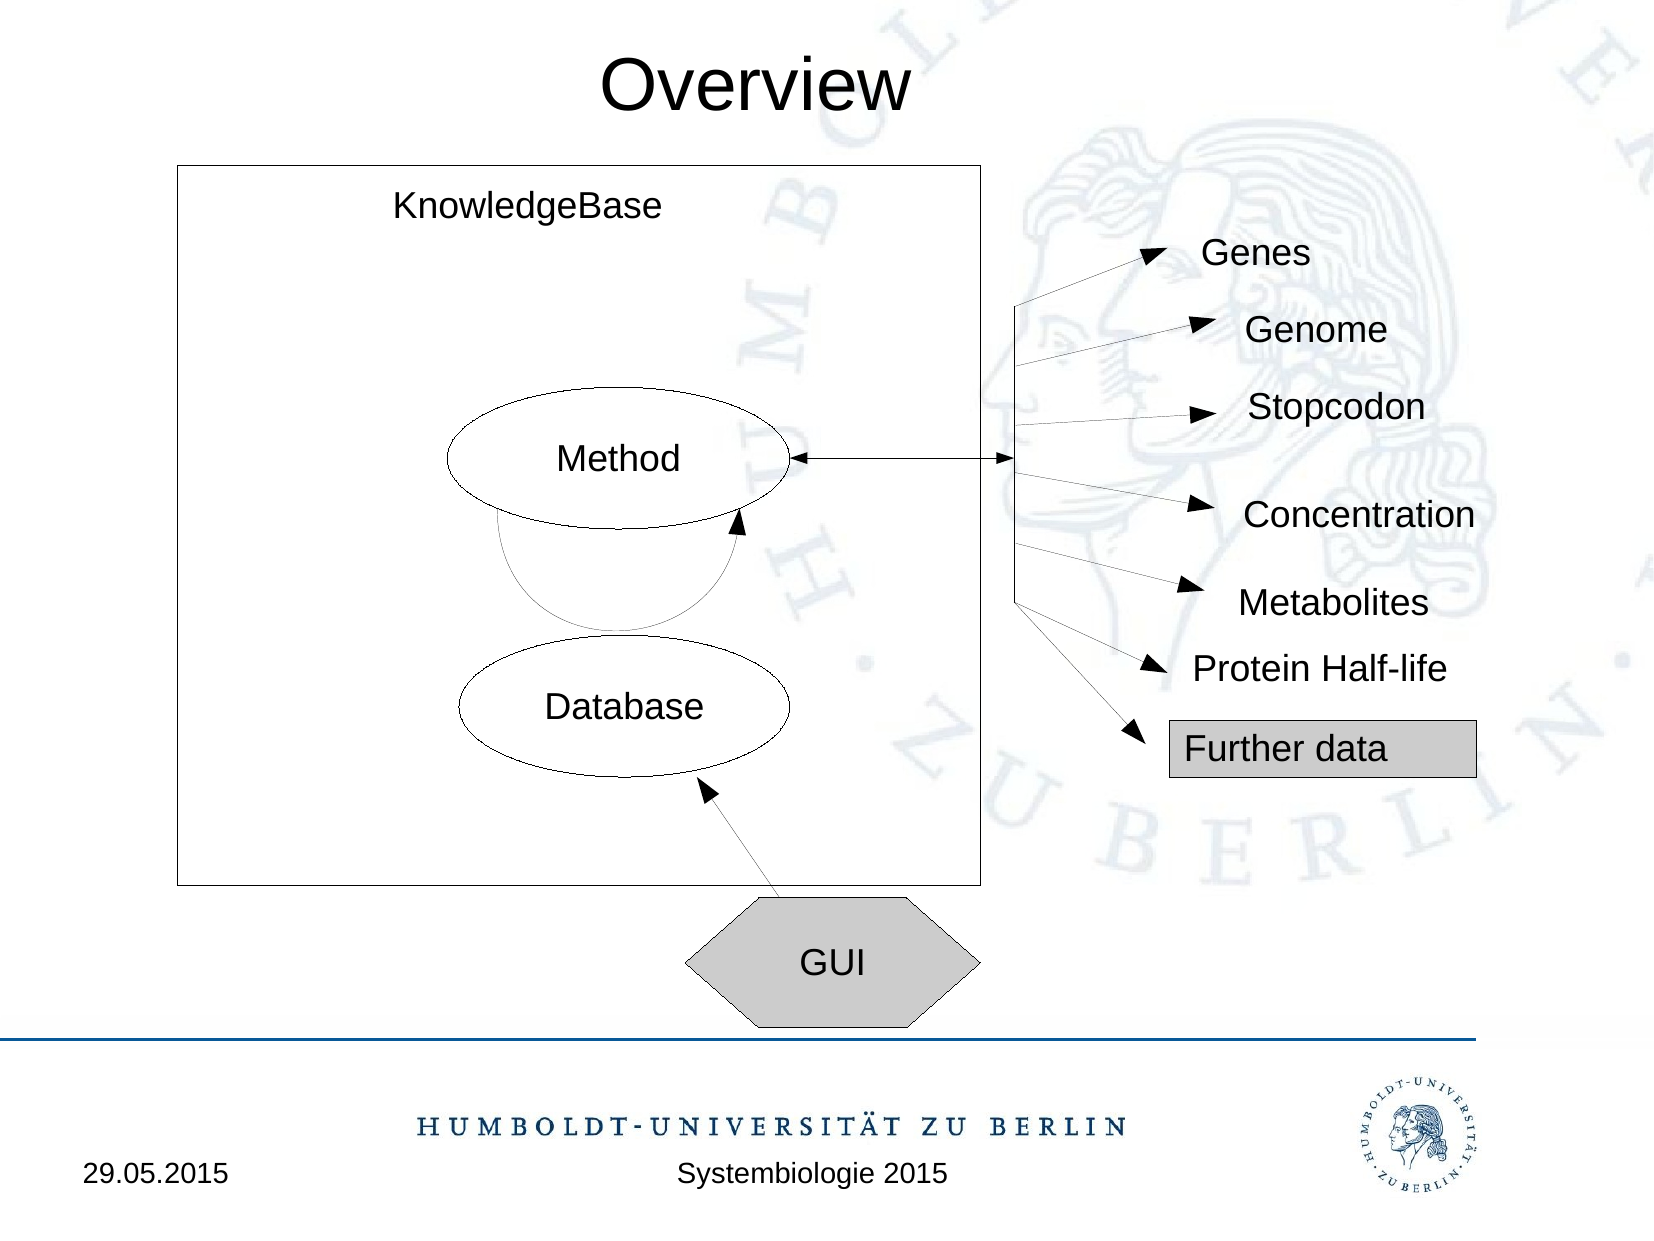

Overview
KnowledgeBase
Genes
Genome
Stopcodon
Method
Concentration
Metabolites
Database
Protein Half-life
Further data
GUI
Systemsbiology